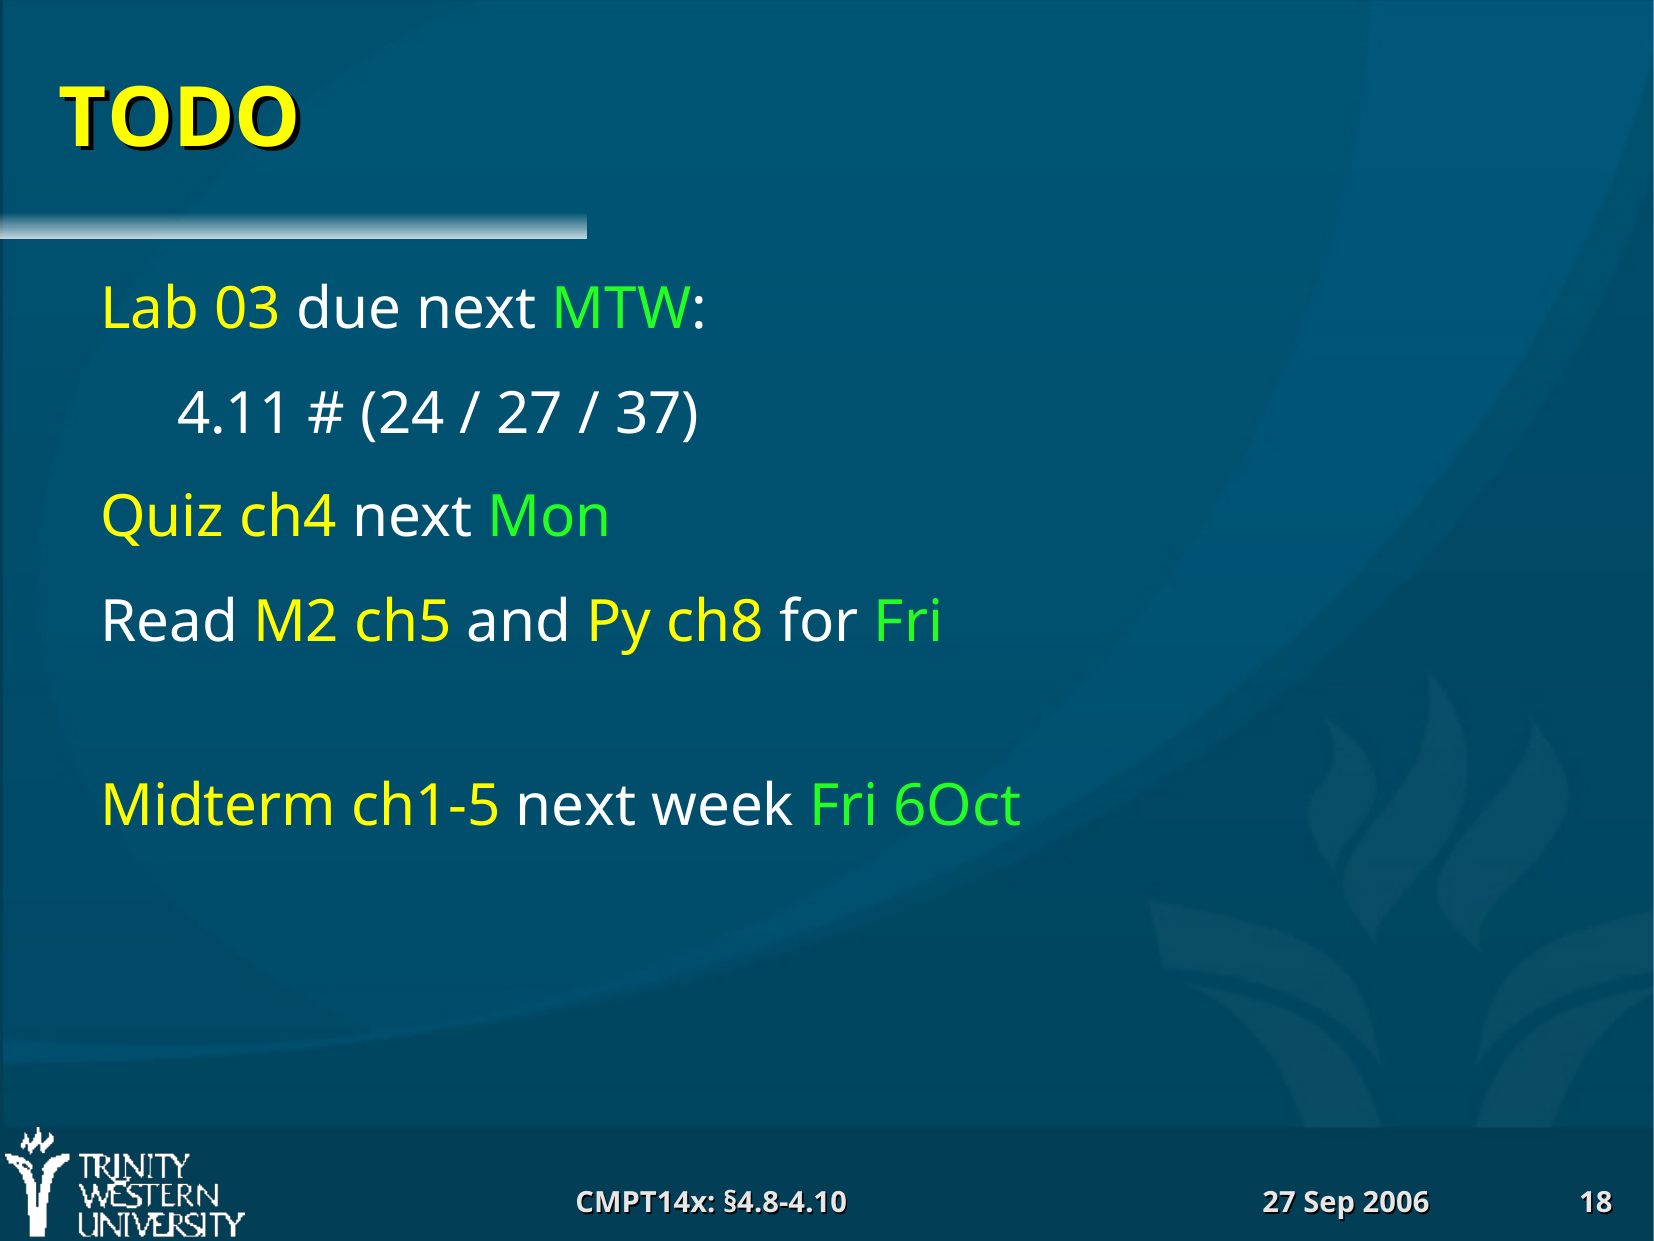

# TODO
Lab 03 due next MTW:
4.11 # (24 / 27 / 37)
Quiz ch4 next Mon
Read M2 ch5 and Py ch8 for Fri
Midterm ch1-5 next week Fri 6Oct
CMPT14x: §4.8-4.10
27 Sep 2006
18